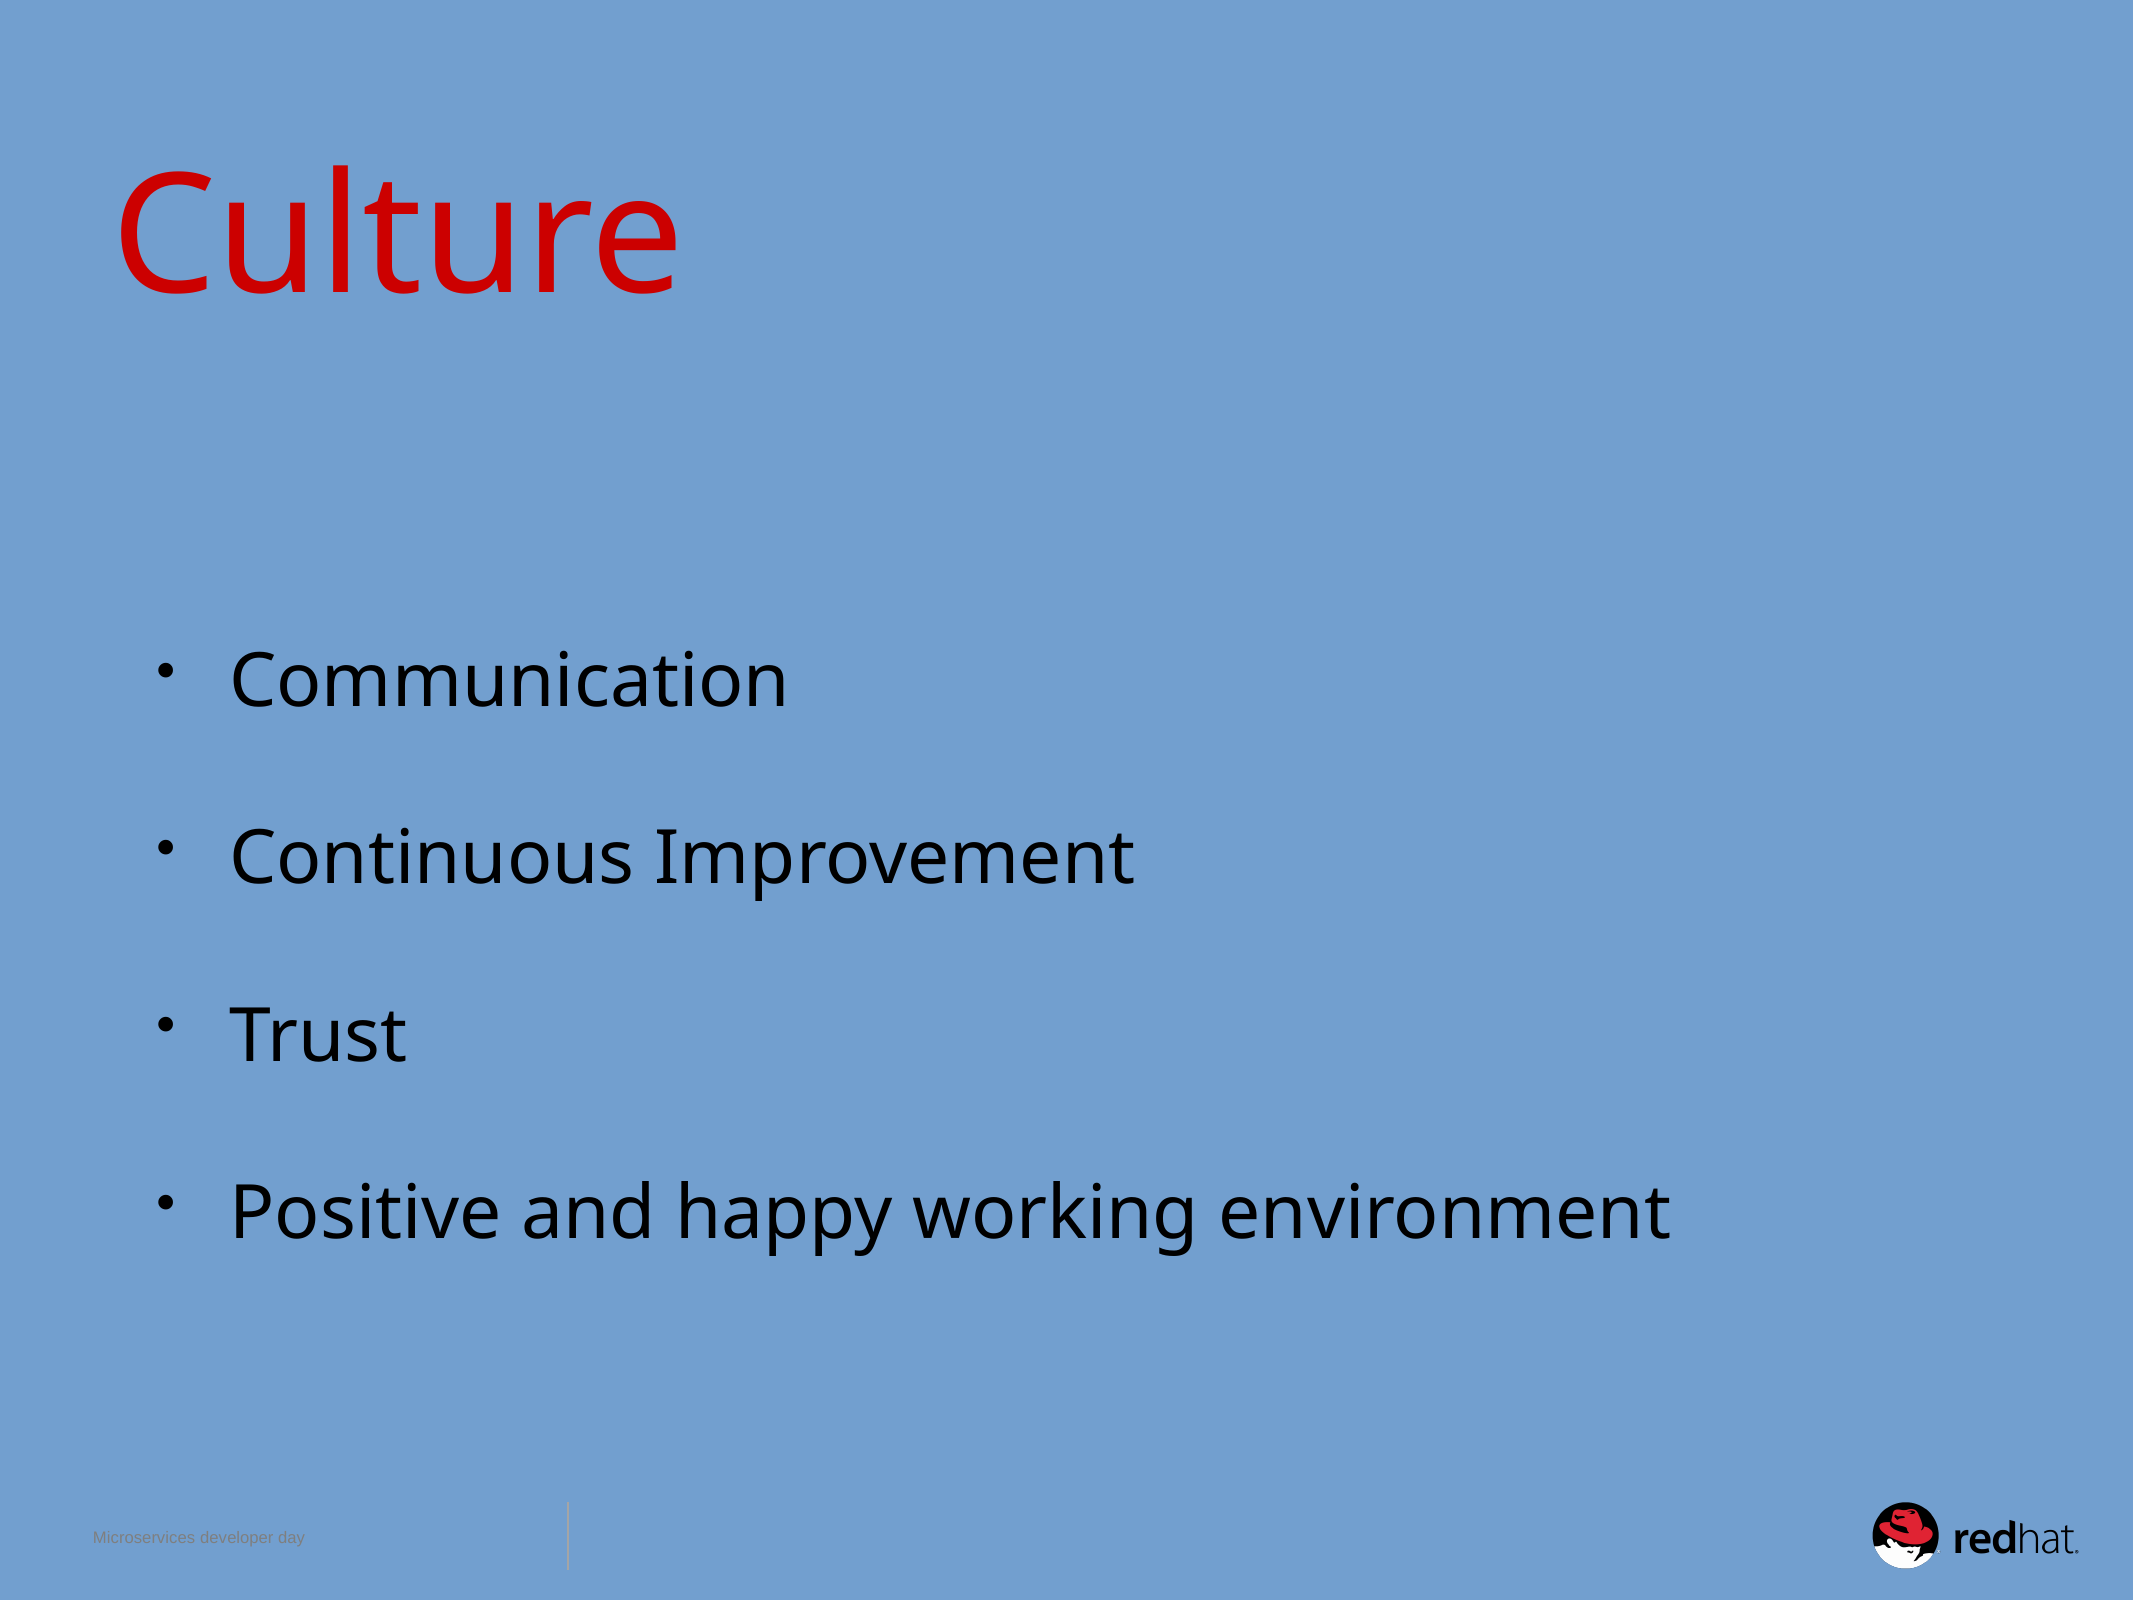

# Culture
Communication
Continuous Improvement
Trust
Positive and happy working environment